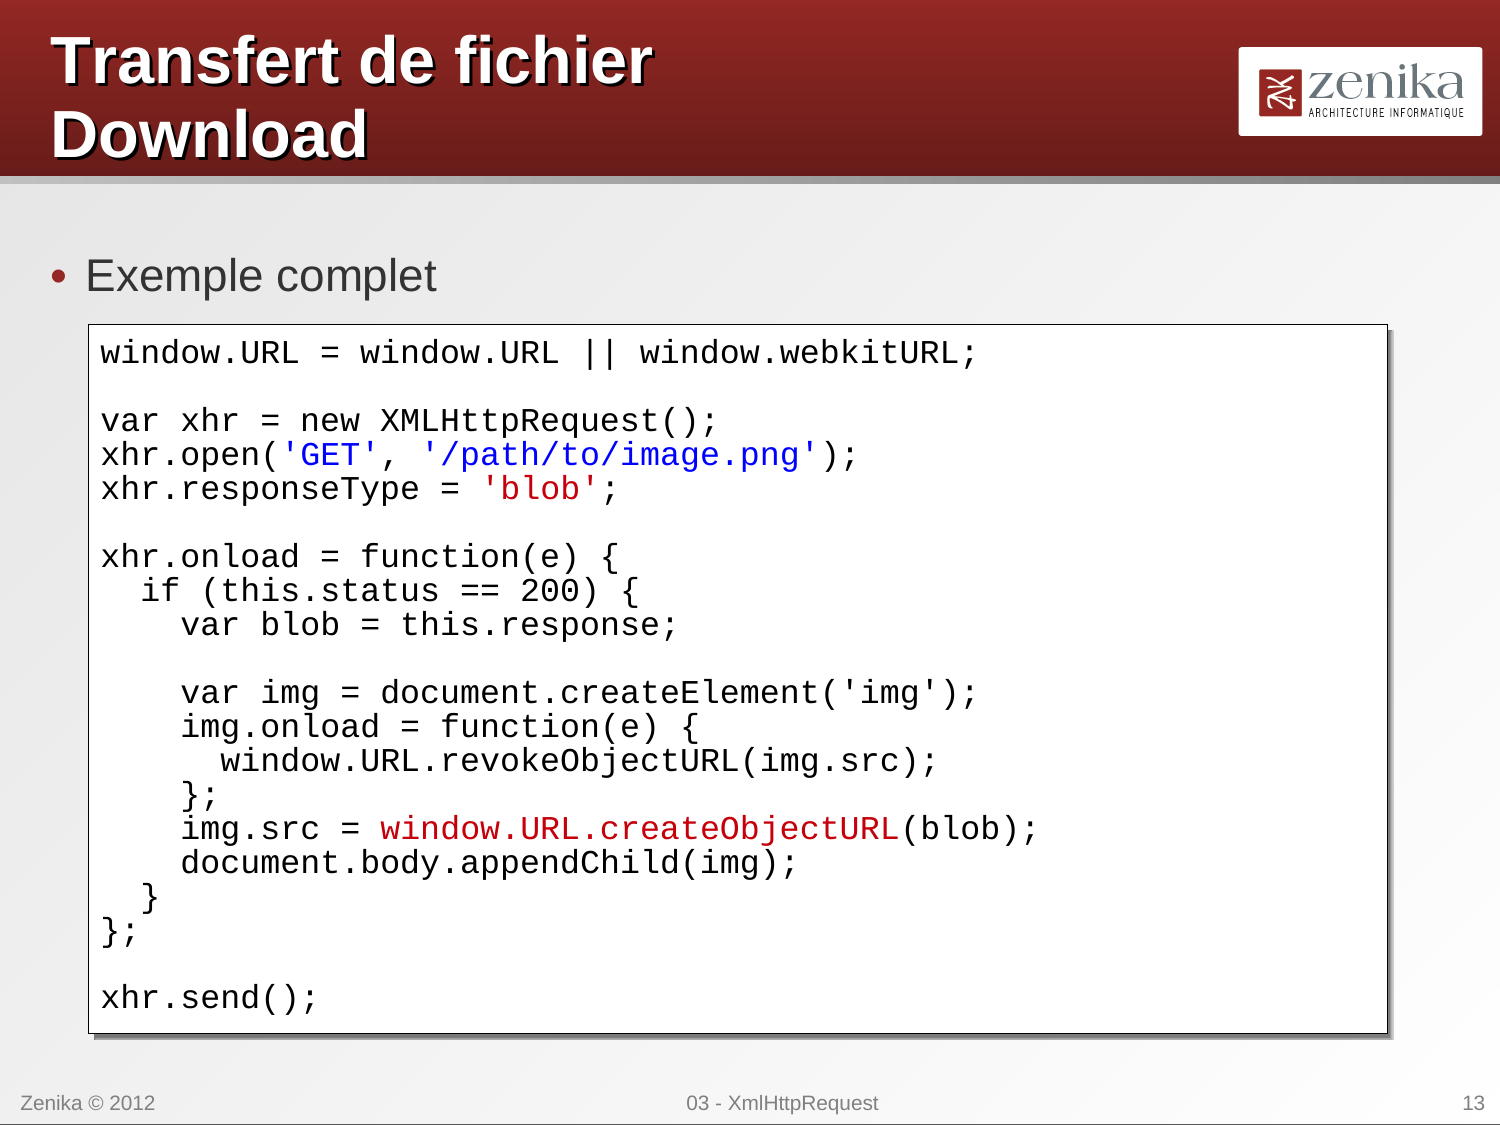

# Transfert de fichier Download
Exemple complet
window.URL = window.URL || window.webkitURL;
var xhr = new XMLHttpRequest();
xhr.open('GET', '/path/to/image.png');
xhr.responseType = 'blob';
xhr.onload = function(e) {
 if (this.status == 200) {
 var blob = this.response;
 var img = document.createElement('img');
 img.onload = function(e) {
 window.URL.revokeObjectURL(img.src);
 };
 img.src = window.URL.createObjectURL(blob);
 document.body.appendChild(img);
 }
};
xhr.send();